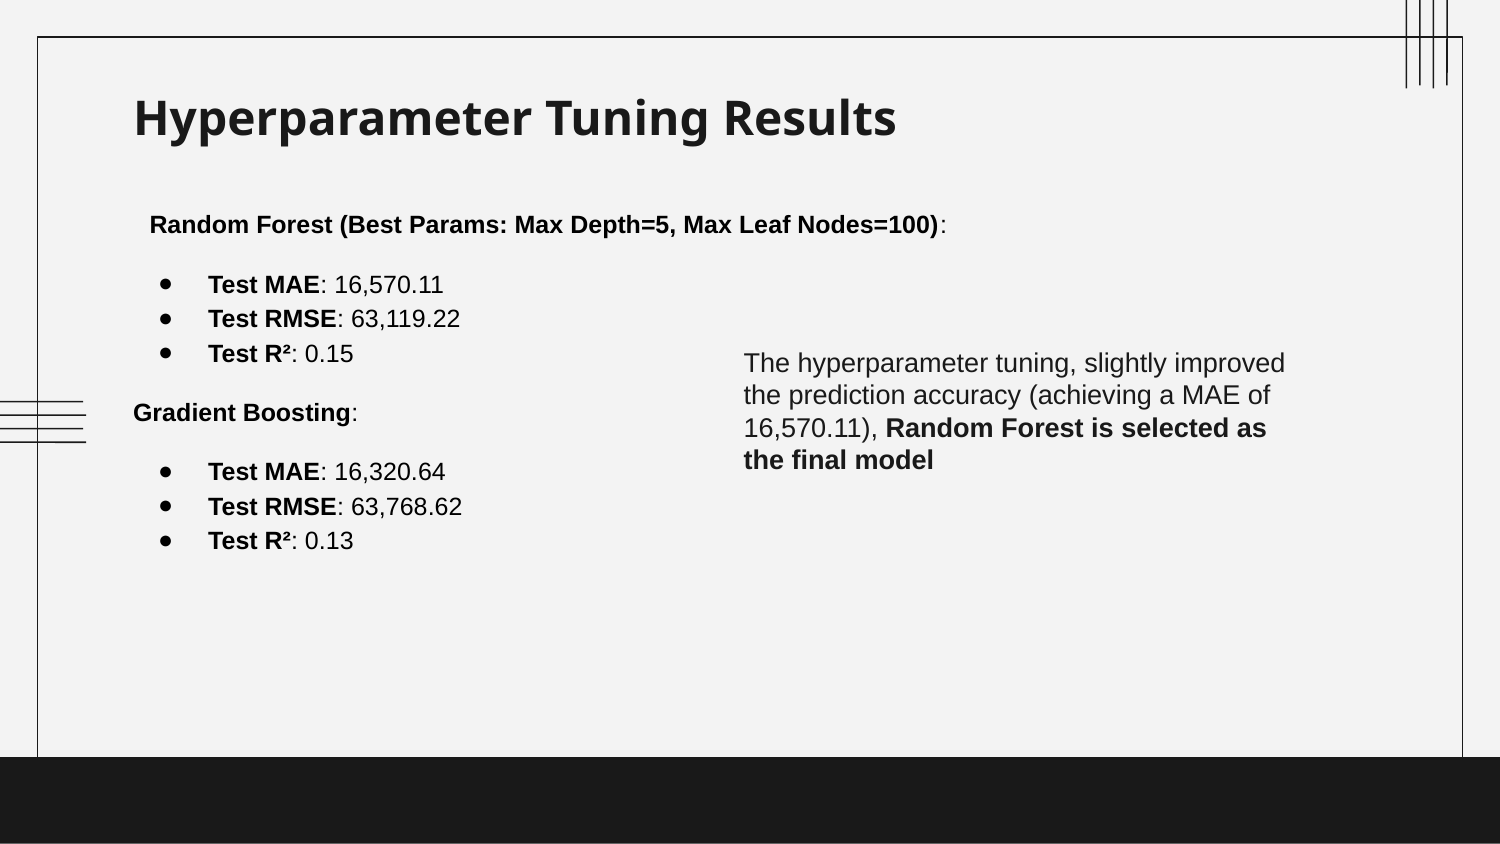

Hyperparameter Tuning Results
# Random Forest (Best Params: Max Depth=5, Max Leaf Nodes=100):
Test MAE: 16,570.11
Test RMSE: 63,119.22
Test R²: 0.15
Gradient Boosting:
Test MAE: 16,320.64
Test RMSE: 63,768.62
Test R²: 0.13
The hyperparameter tuning, slightly improved the prediction accuracy (achieving a MAE of 16,570.11), Random Forest is selected as the final model